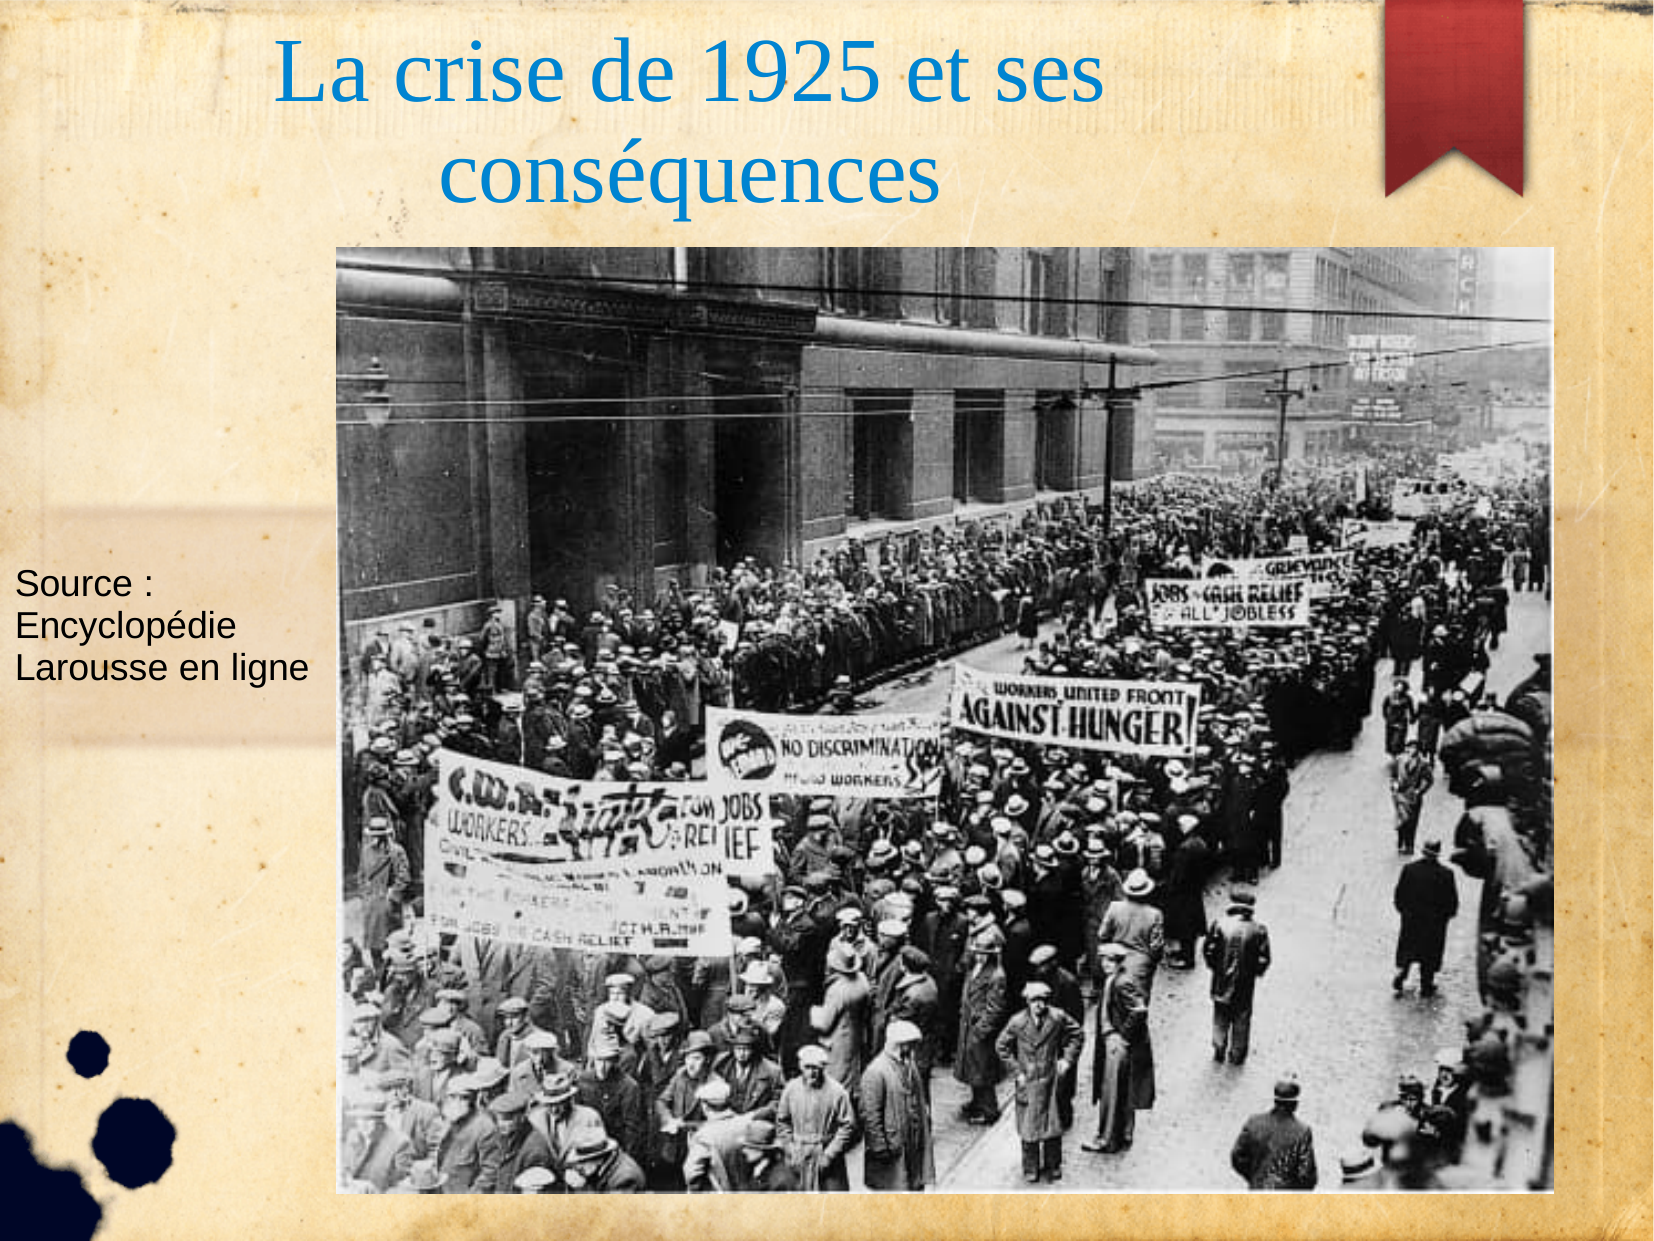

# La crise de 1925 et ses conséquences
Source :
Encyclopédie Larousse en ligne